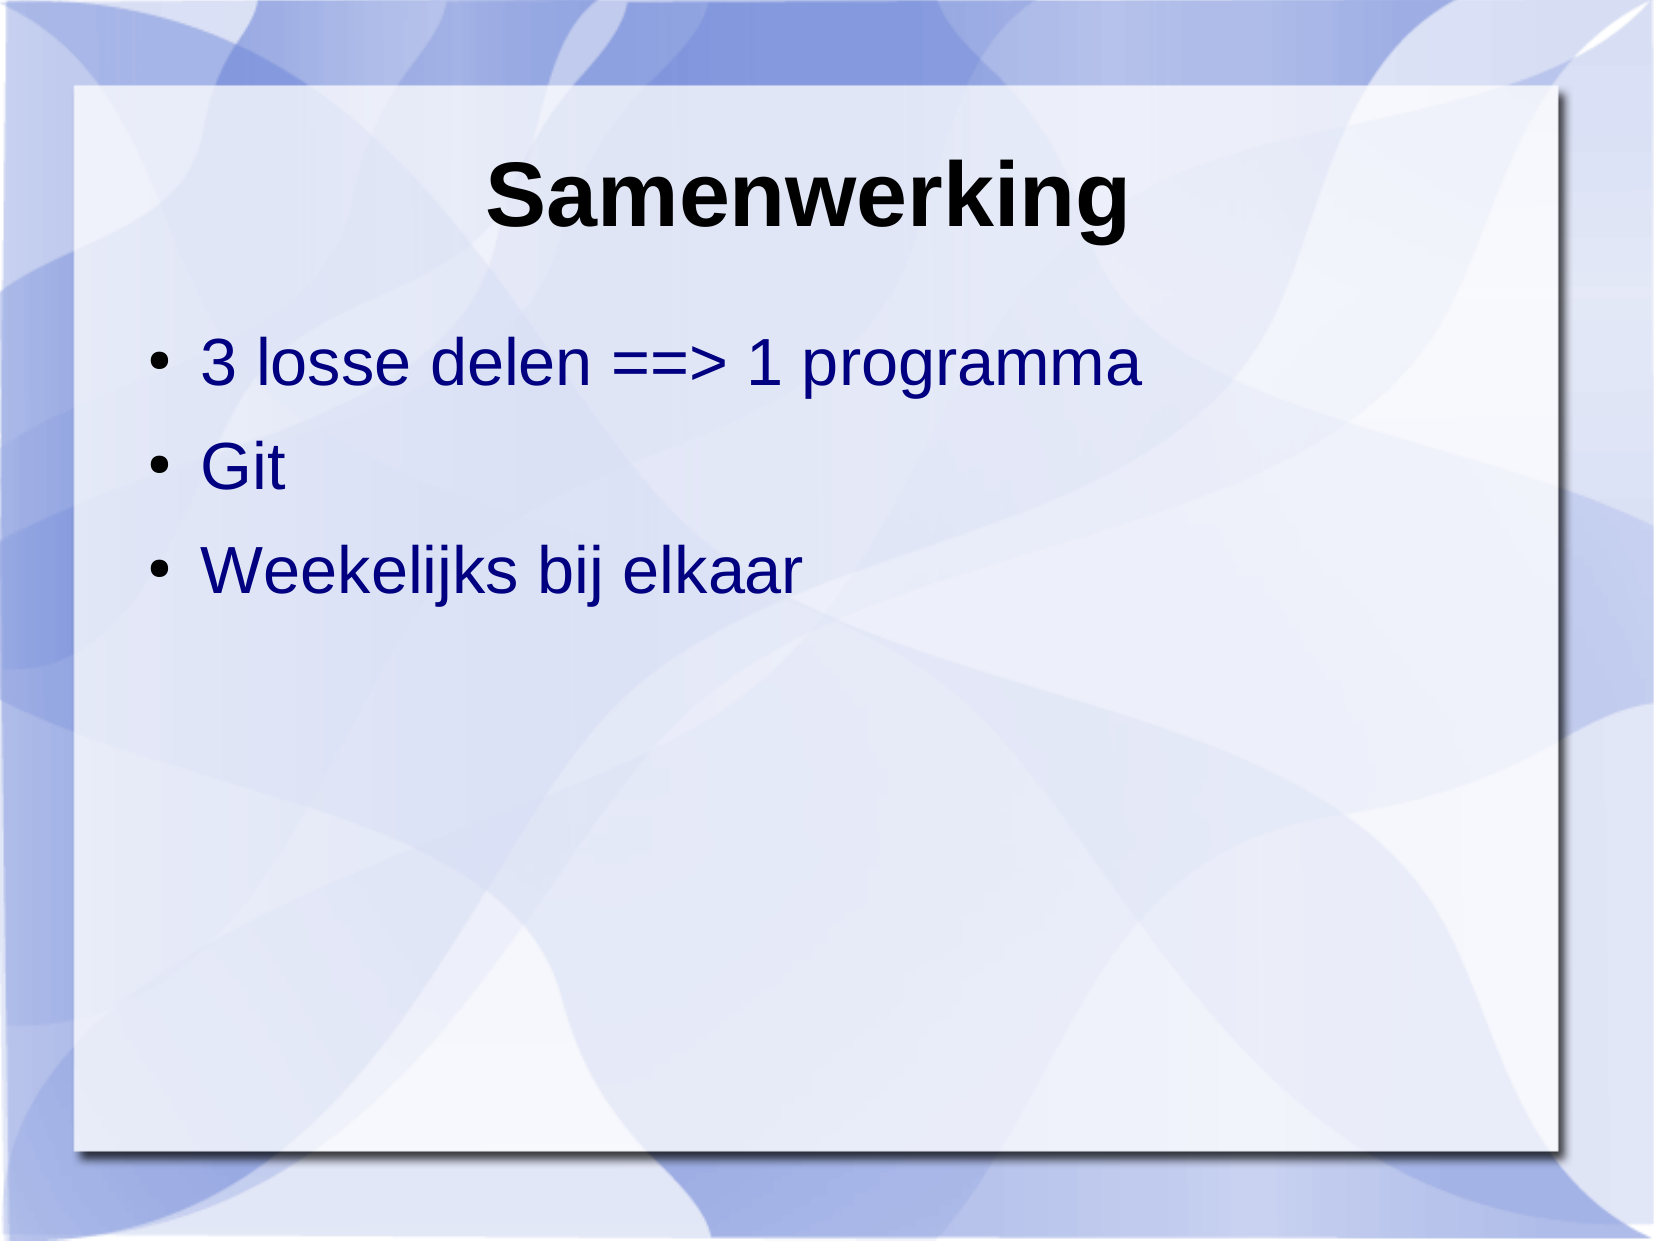

# Samenwerking
3 losse delen ==> 1 programma
Git
Weekelijks bij elkaar